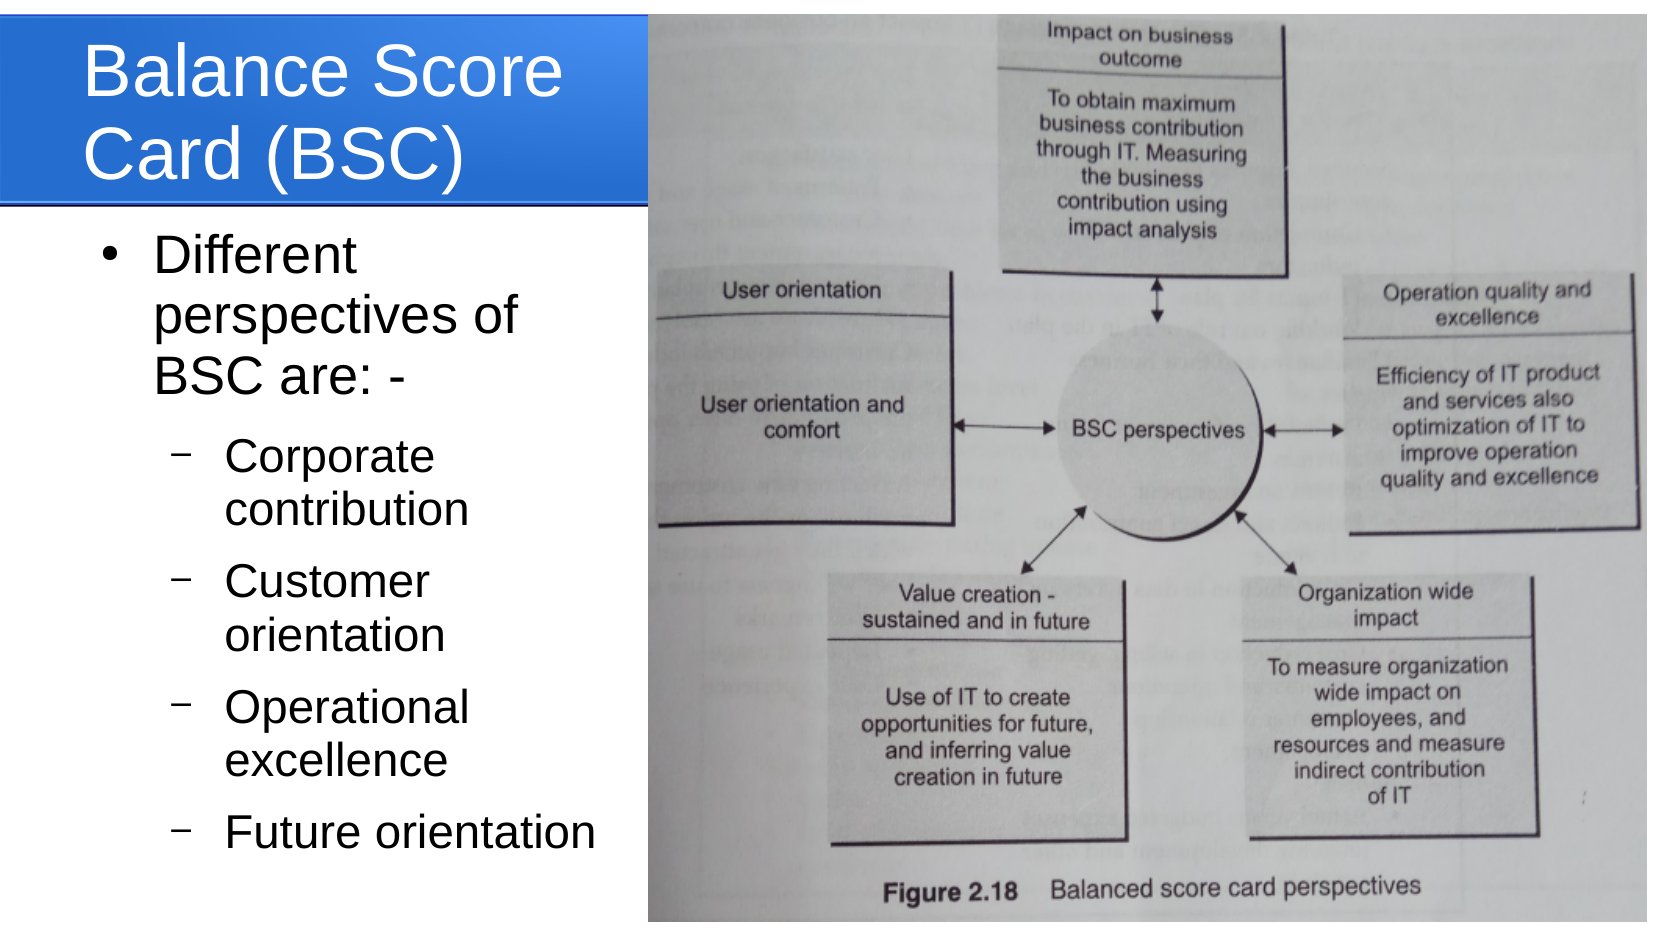

# Balance Score Card (BSC)
Different perspectives of BSC are: -
Corporate contribution
Customer orientation
Operational excellence
Future orientation